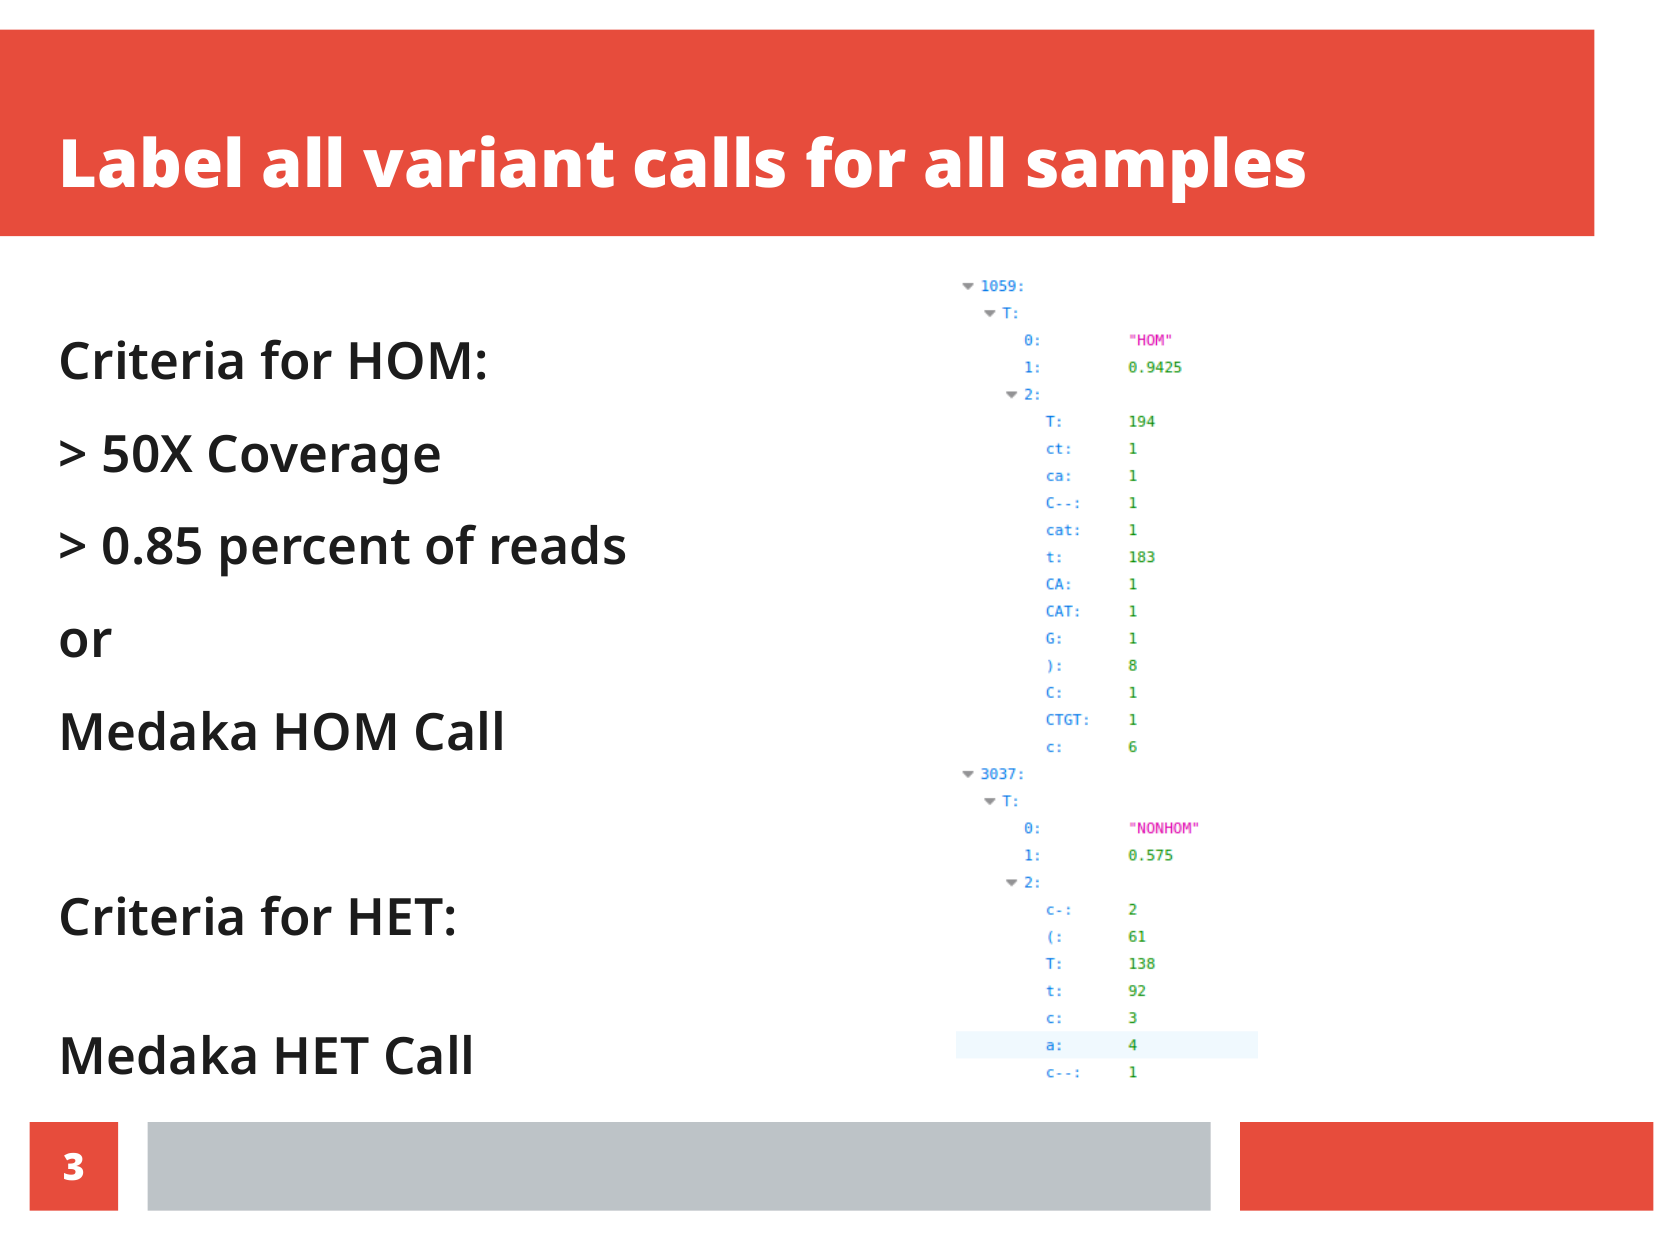

# Label all variant calls for all samples
Criteria for HOM:
> 50X Coverage
> 0.85 percent of reads
or
Medaka HOM Call
Criteria for HET:
Medaka HET Call
3